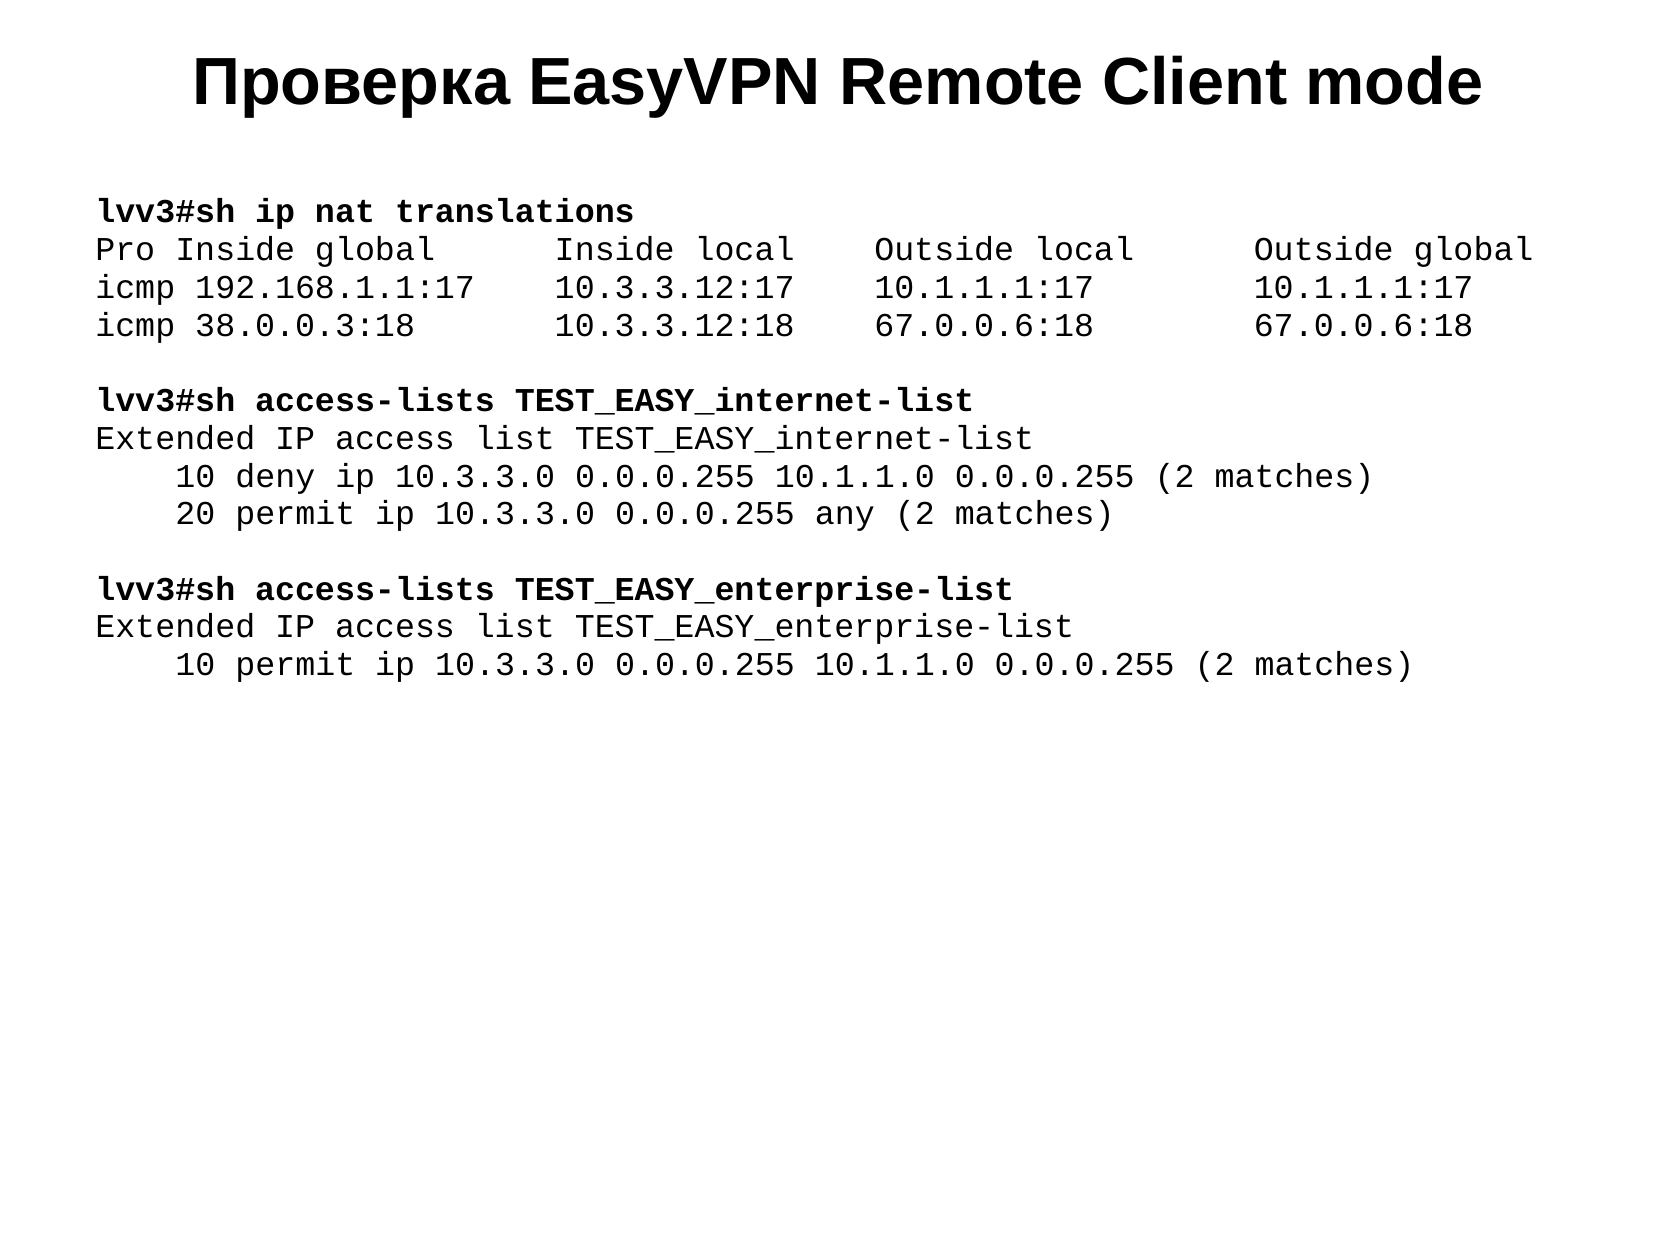

Проверка EasyVPN Remote Client mode
# lvv3#sh ip nat translations
Pro Inside global Inside local Outside local Outside global
icmp 192.168.1.1:17 10.3.3.12:17 10.1.1.1:17 10.1.1.1:17
icmp 38.0.0.3:18 10.3.3.12:18 67.0.0.6:18 67.0.0.6:18
lvv3#sh access-lists TEST_EASY_internet-list
Extended IP access list TEST_EASY_internet-list
 10 deny ip 10.3.3.0 0.0.0.255 10.1.1.0 0.0.0.255 (2 matches)
 20 permit ip 10.3.3.0 0.0.0.255 any (2 matches)
lvv3#sh access-lists TEST_EASY_enterprise-list
Extended IP access list TEST_EASY_enterprise-list
 10 permit ip 10.3.3.0 0.0.0.255 10.1.1.0 0.0.0.255 (2 matches)